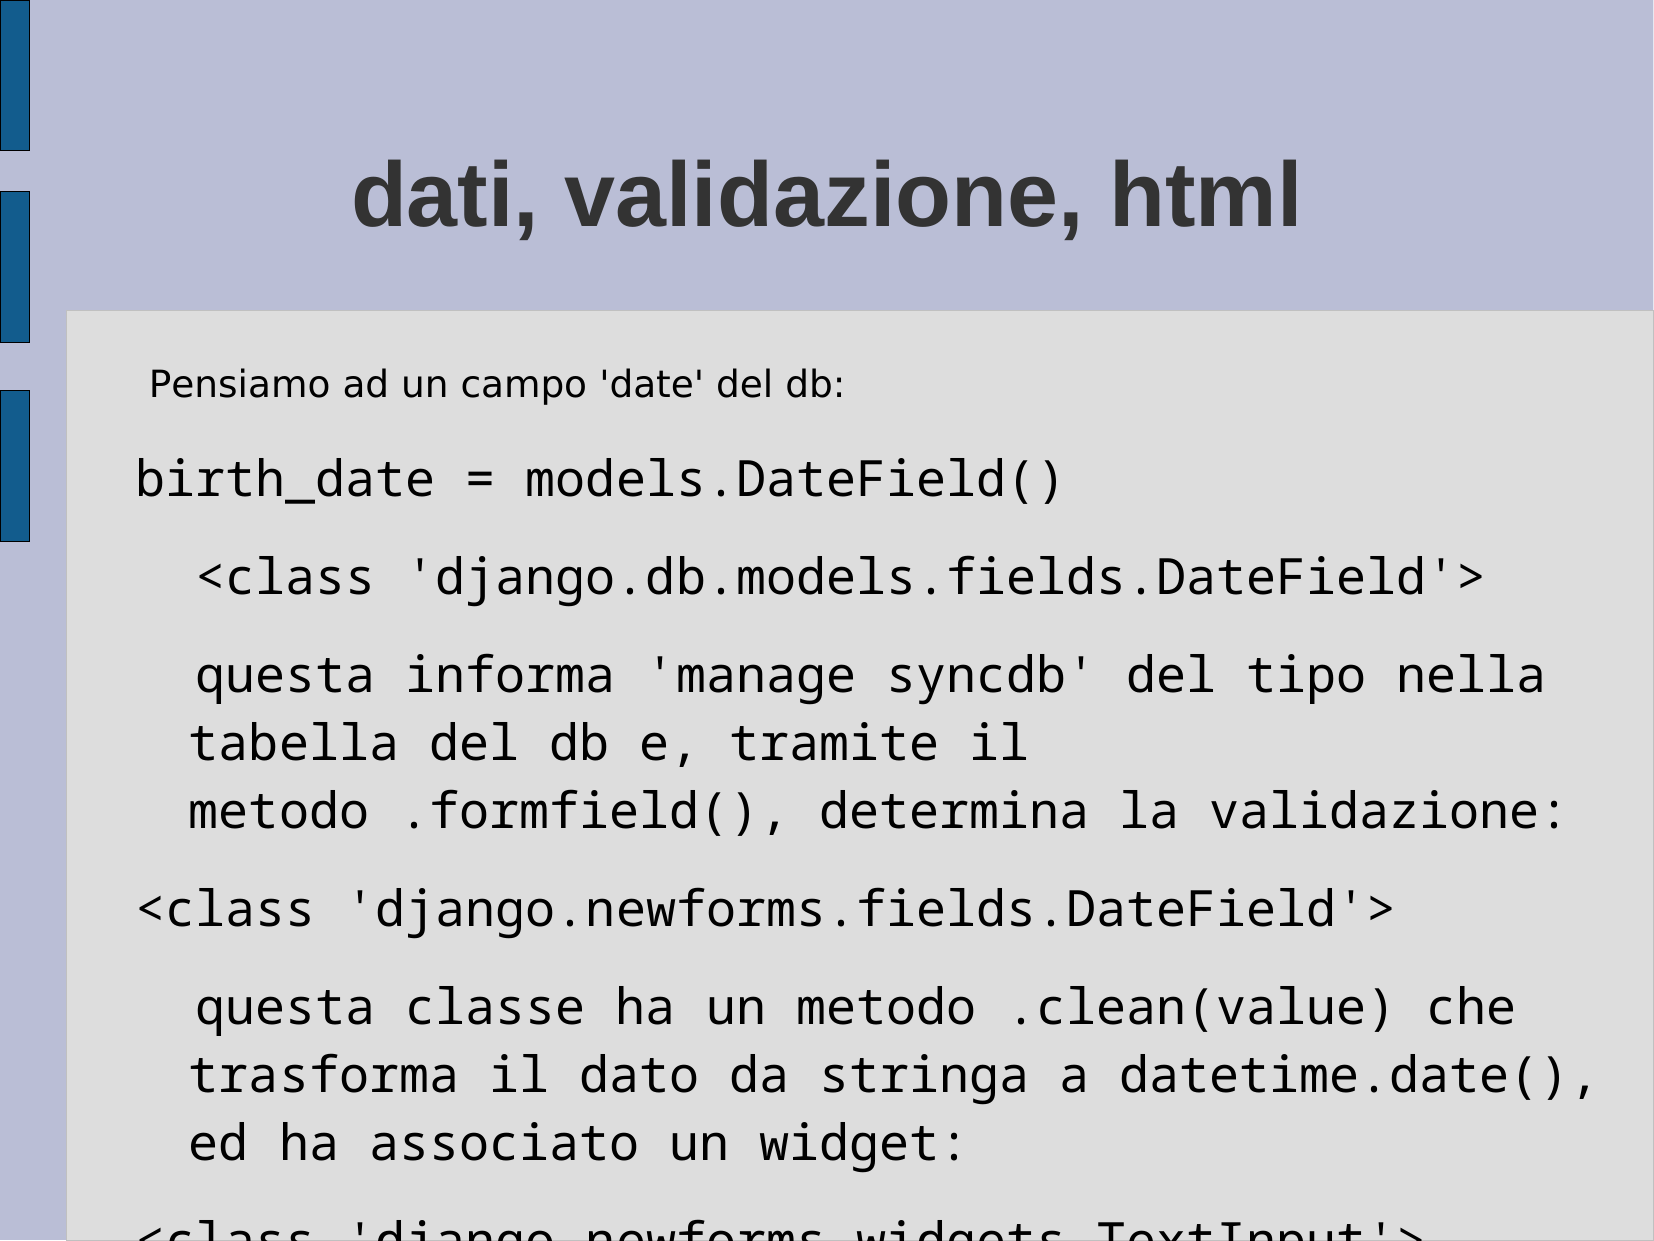

# dati, validazione, html
Pensiamo ad un campo 'date' del db:
birth_date = models.DateField()
 <class 'django.db.models.fields.DateField'>
 questa informa 'manage syncdb' del tipo nella tabella del db e, tramite il metodo .formfield(), determina la validazione:
<class 'django.newforms.fields.DateField'>
 questa classe ha un metodo .clean(value) che trasforma il dato da stringa a datetime.date(), ed ha associato un widget:
<class 'django.newforms.widgets.TextInput'>